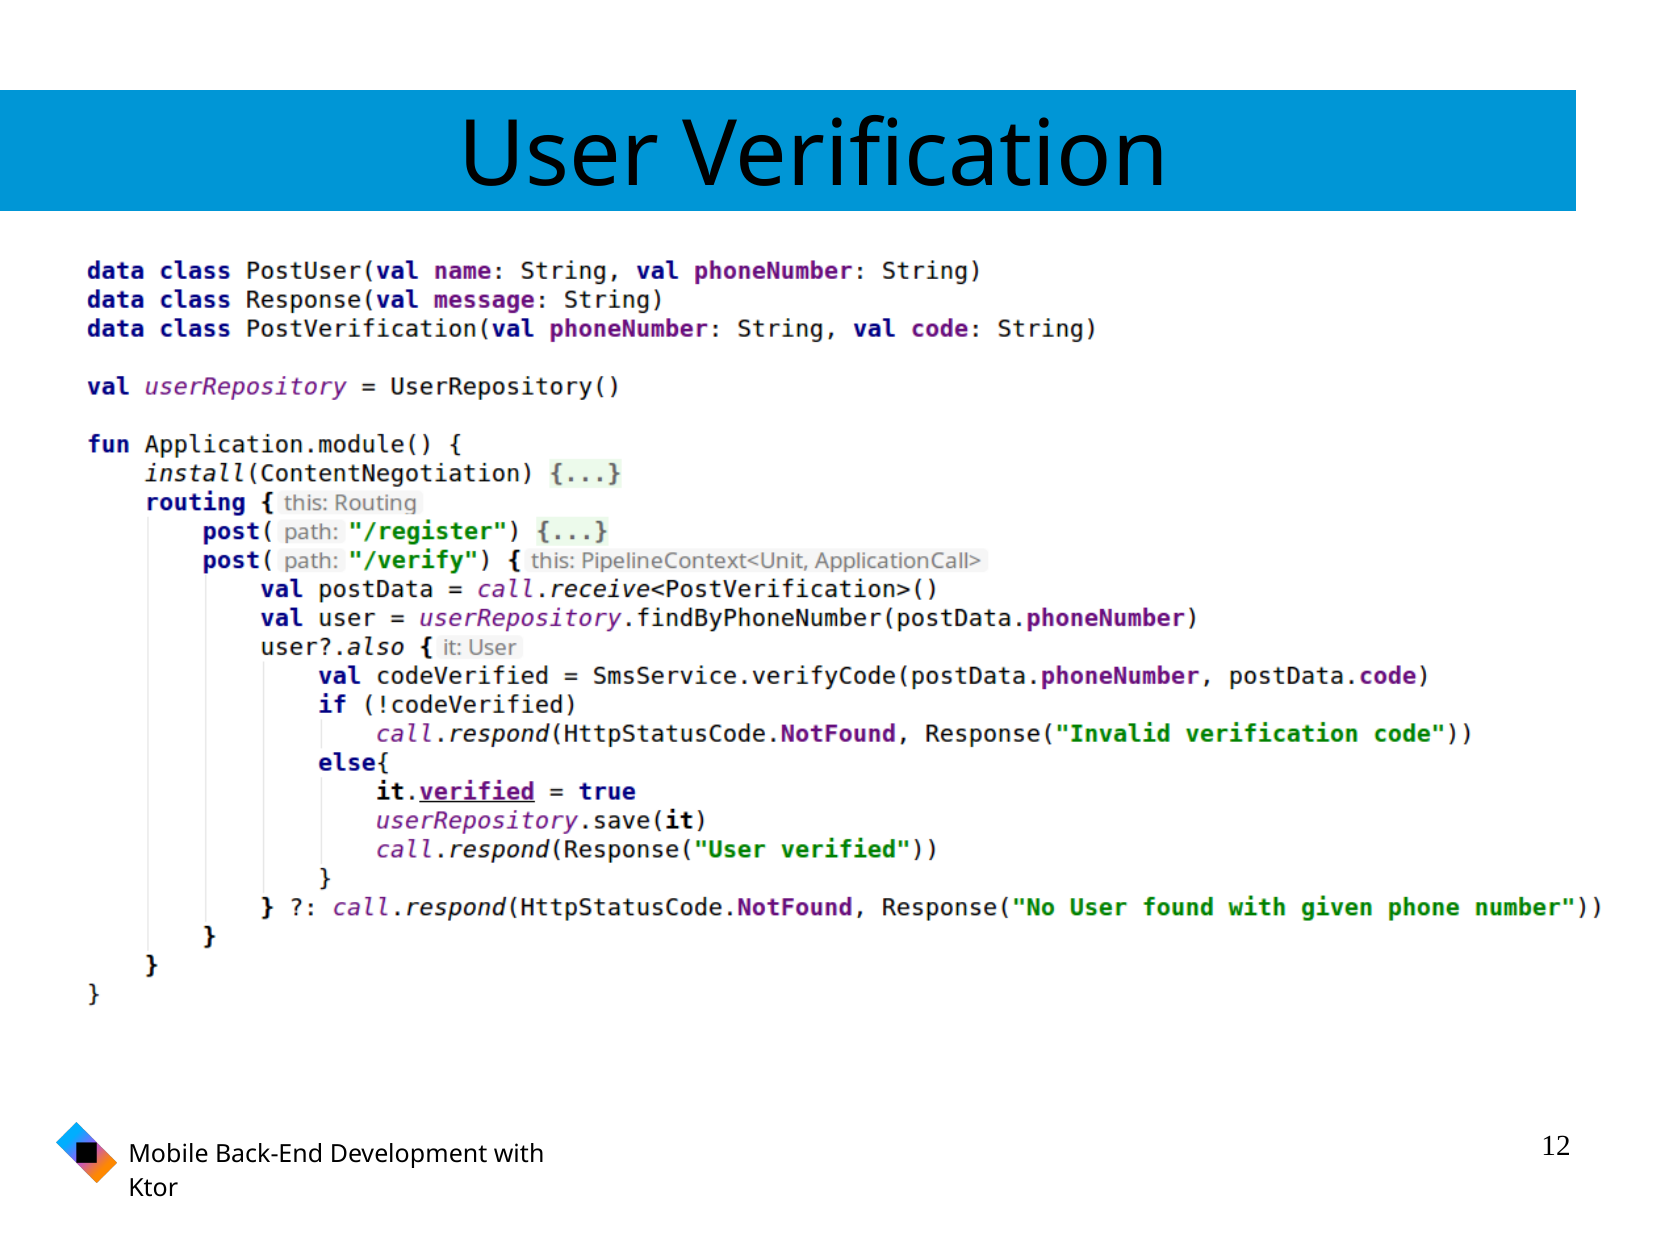

# User Verification
Mobile Back-End Development with Ktor
12